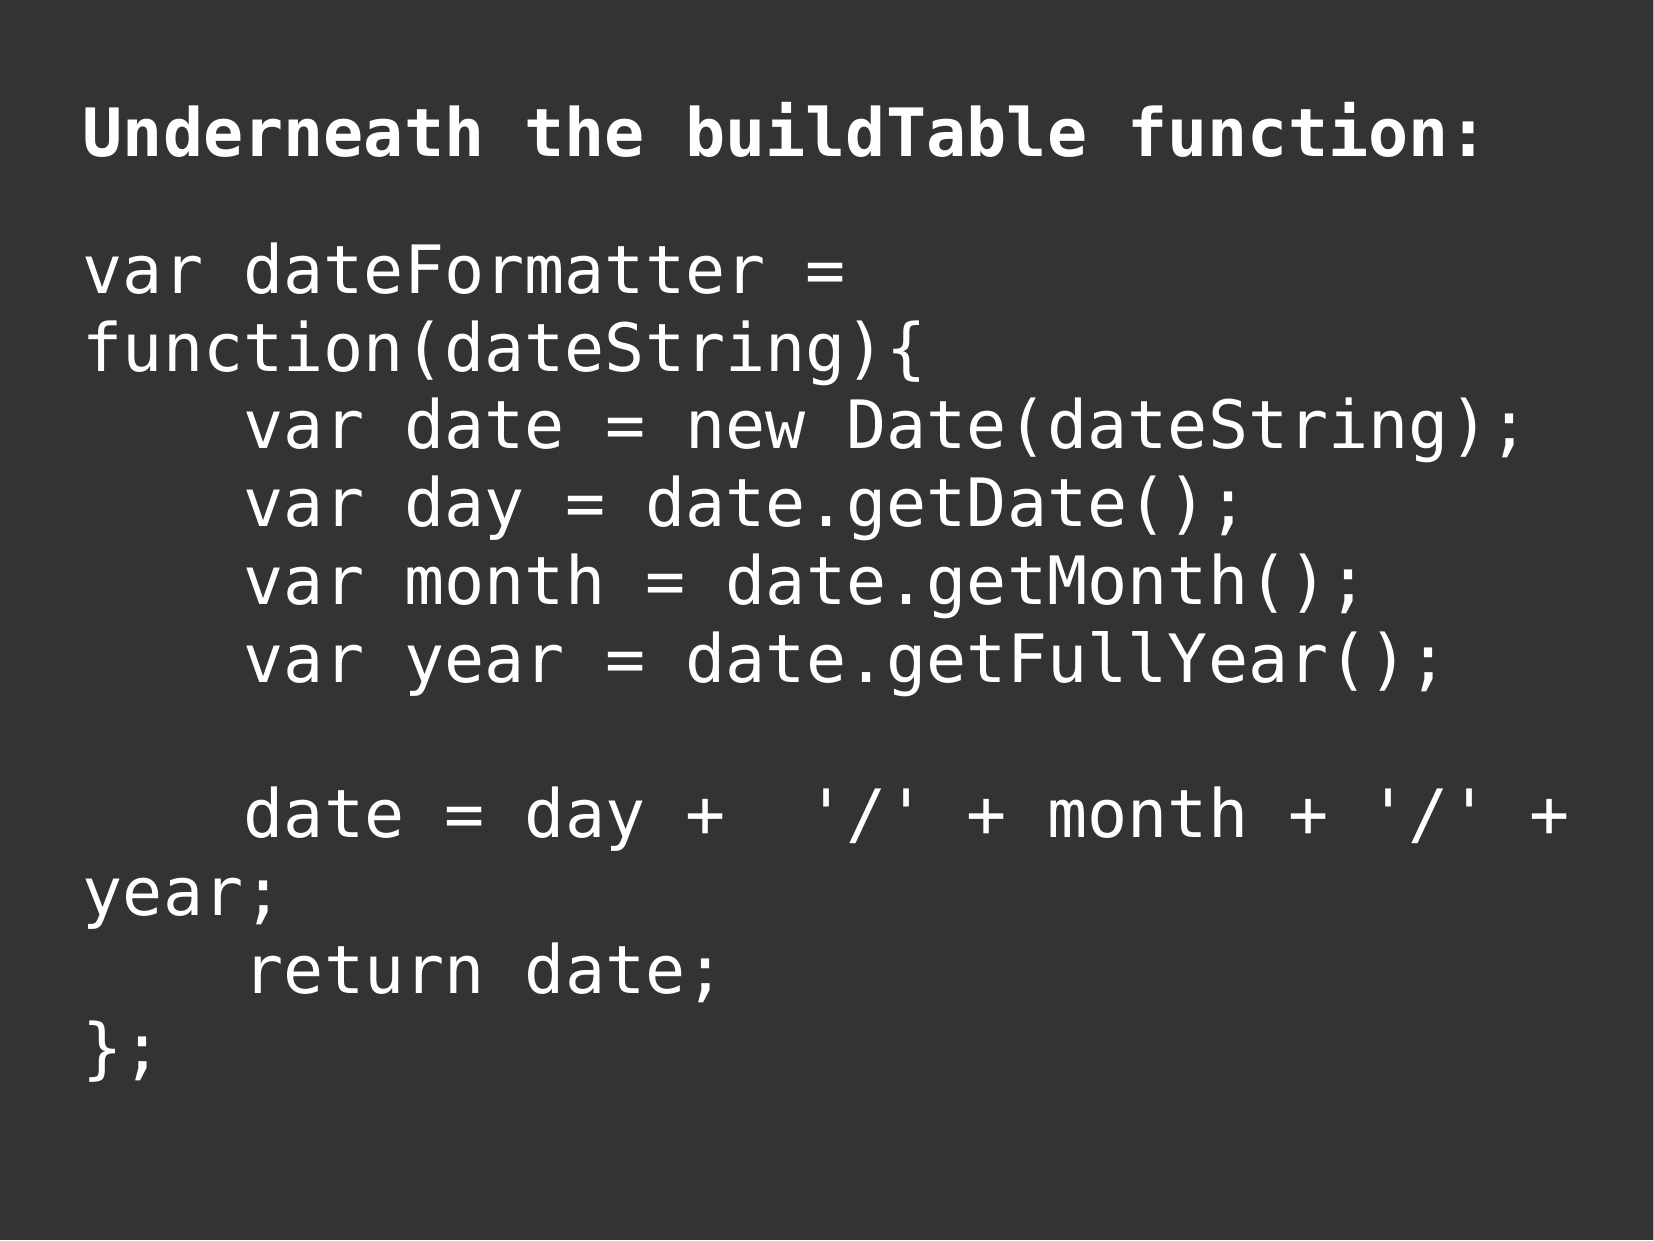

# Underneath the buildTable function:
var dateFormatter = function(dateString){
 var date = new Date(dateString);
 var day = date.getDate();
 var month = date.getMonth();
 var year = date.getFullYear();
 date = day + '/' + month + '/' + year;
 return date;
};